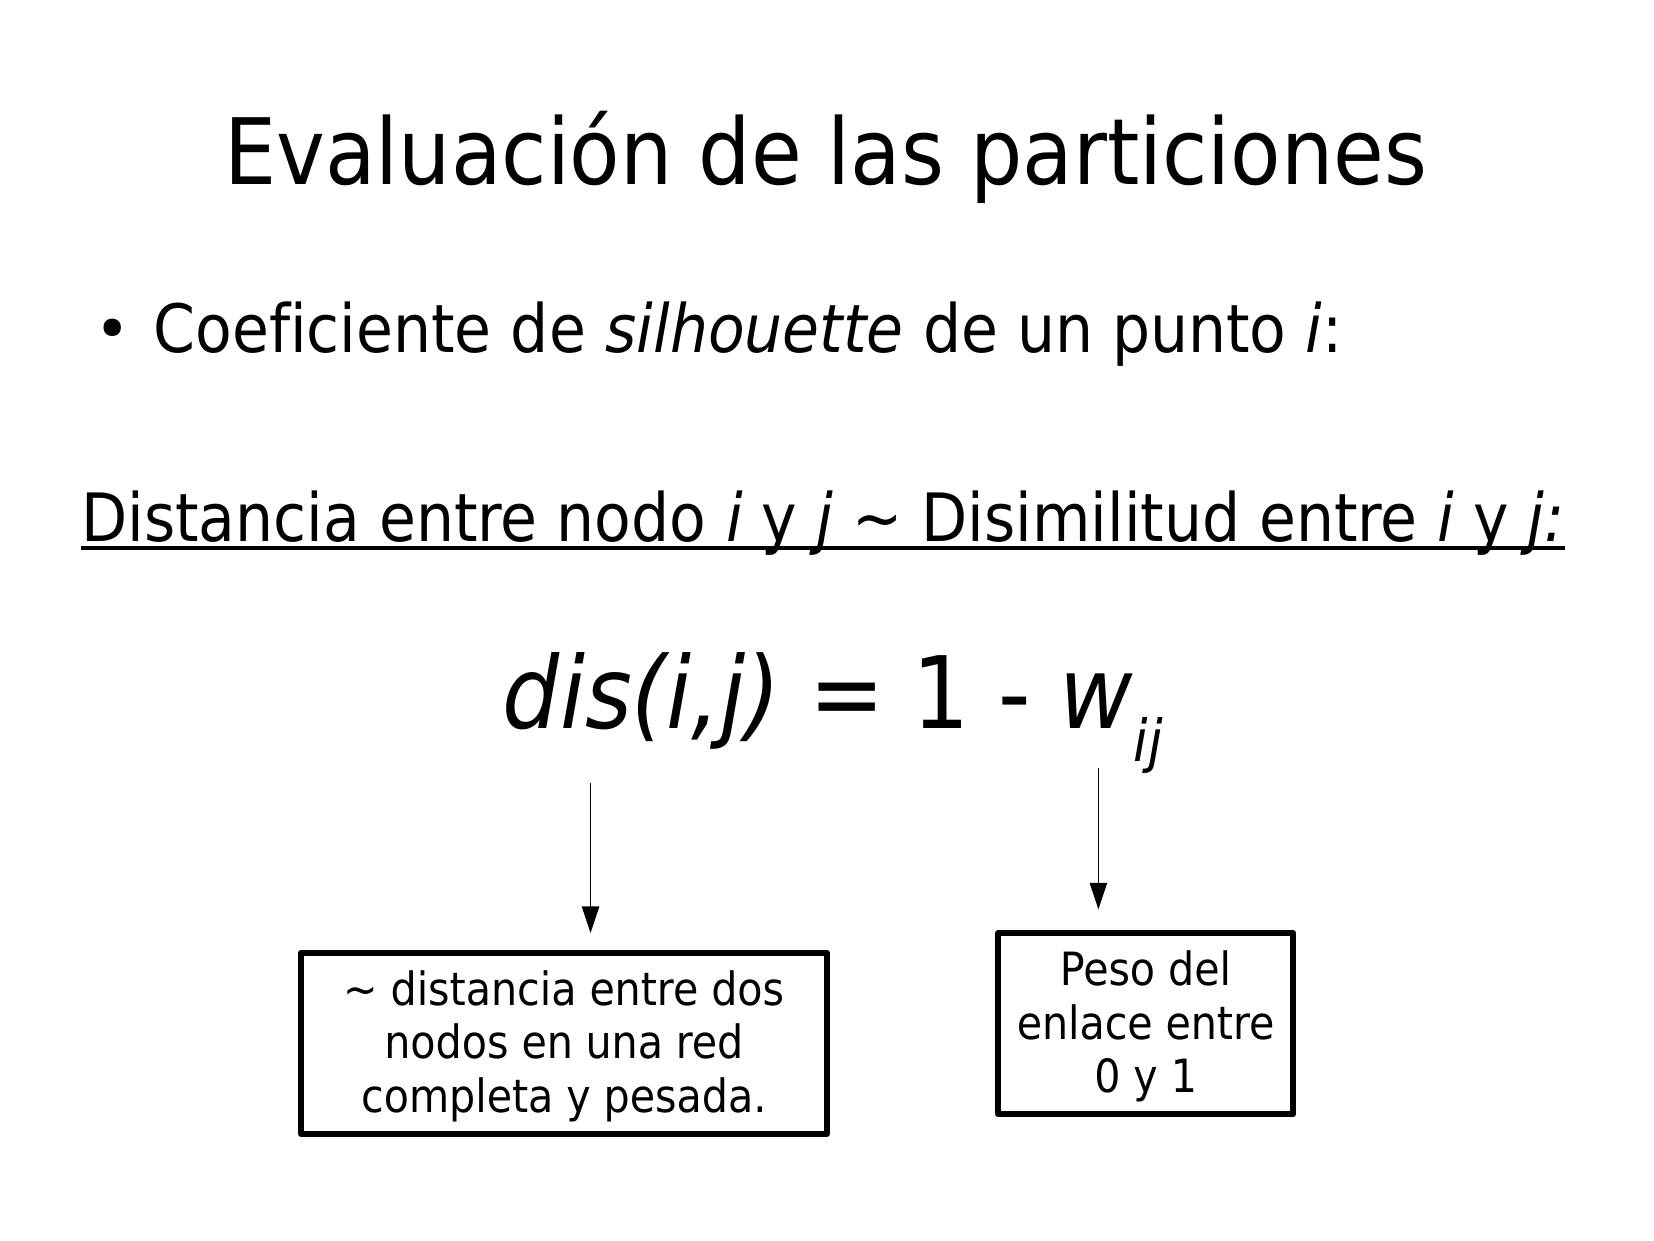

# Evaluación de las particiones
Coeficiente de silhouette de un punto i:
Distancia entre nodo i y j ~ Disimilitud entre i y j:
dis(i,j) = 1 - wij
Peso del enlace entre 0 y 1
~ distancia entre dos nodos en una red completa y pesada.